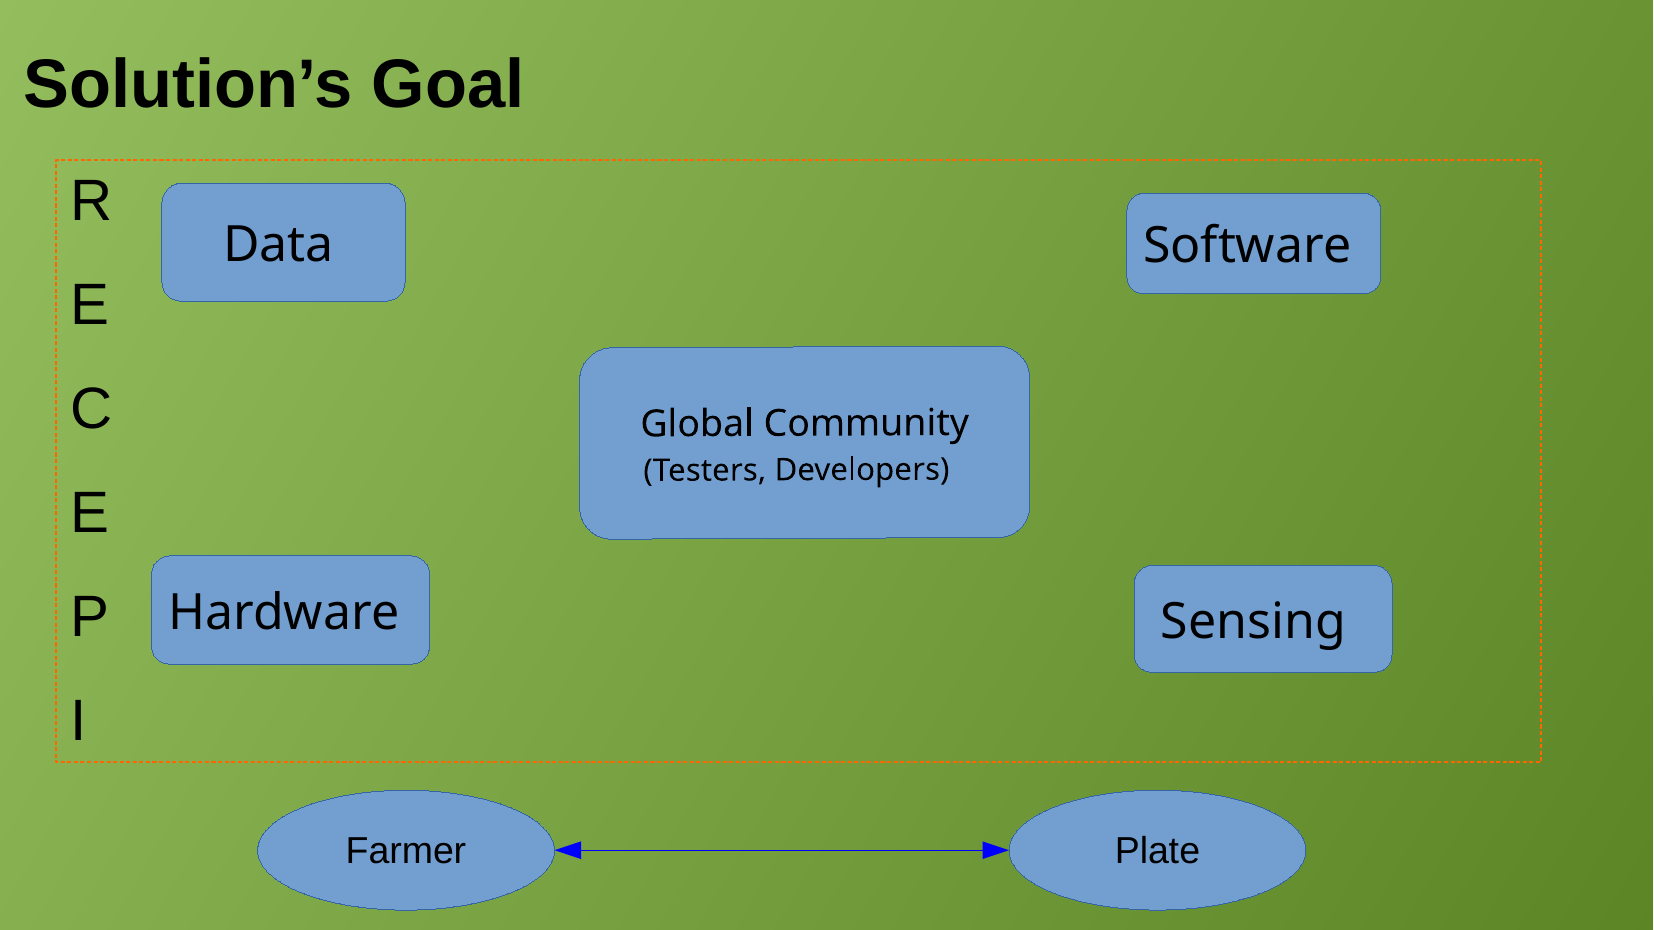

# Solution’s Goal
R
E
C
E
P
I
Data
Software
Global Community
(Testers, Developers)
Hardware
Sensing
Plate
Farmer